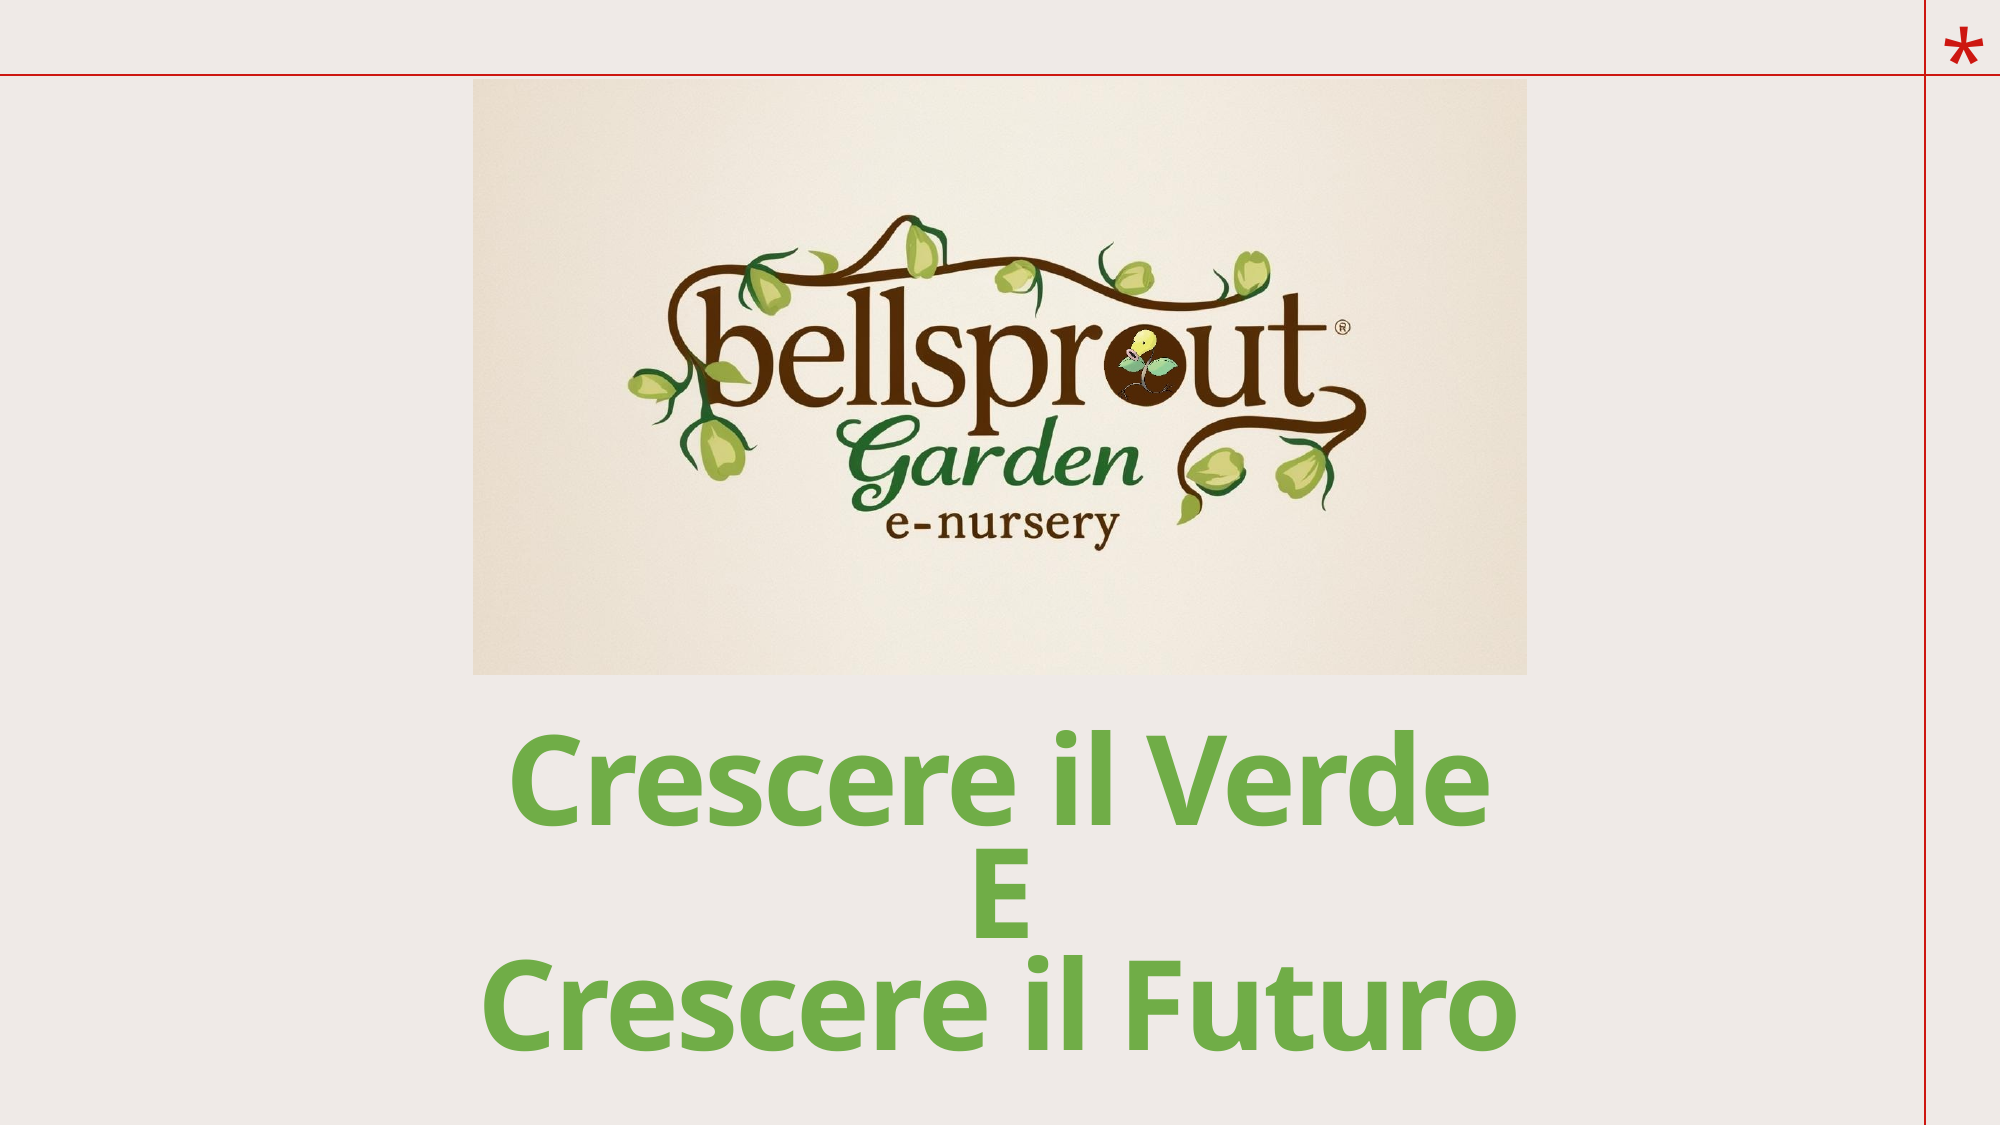

# Crescere il Verde E Crescere il Futuro